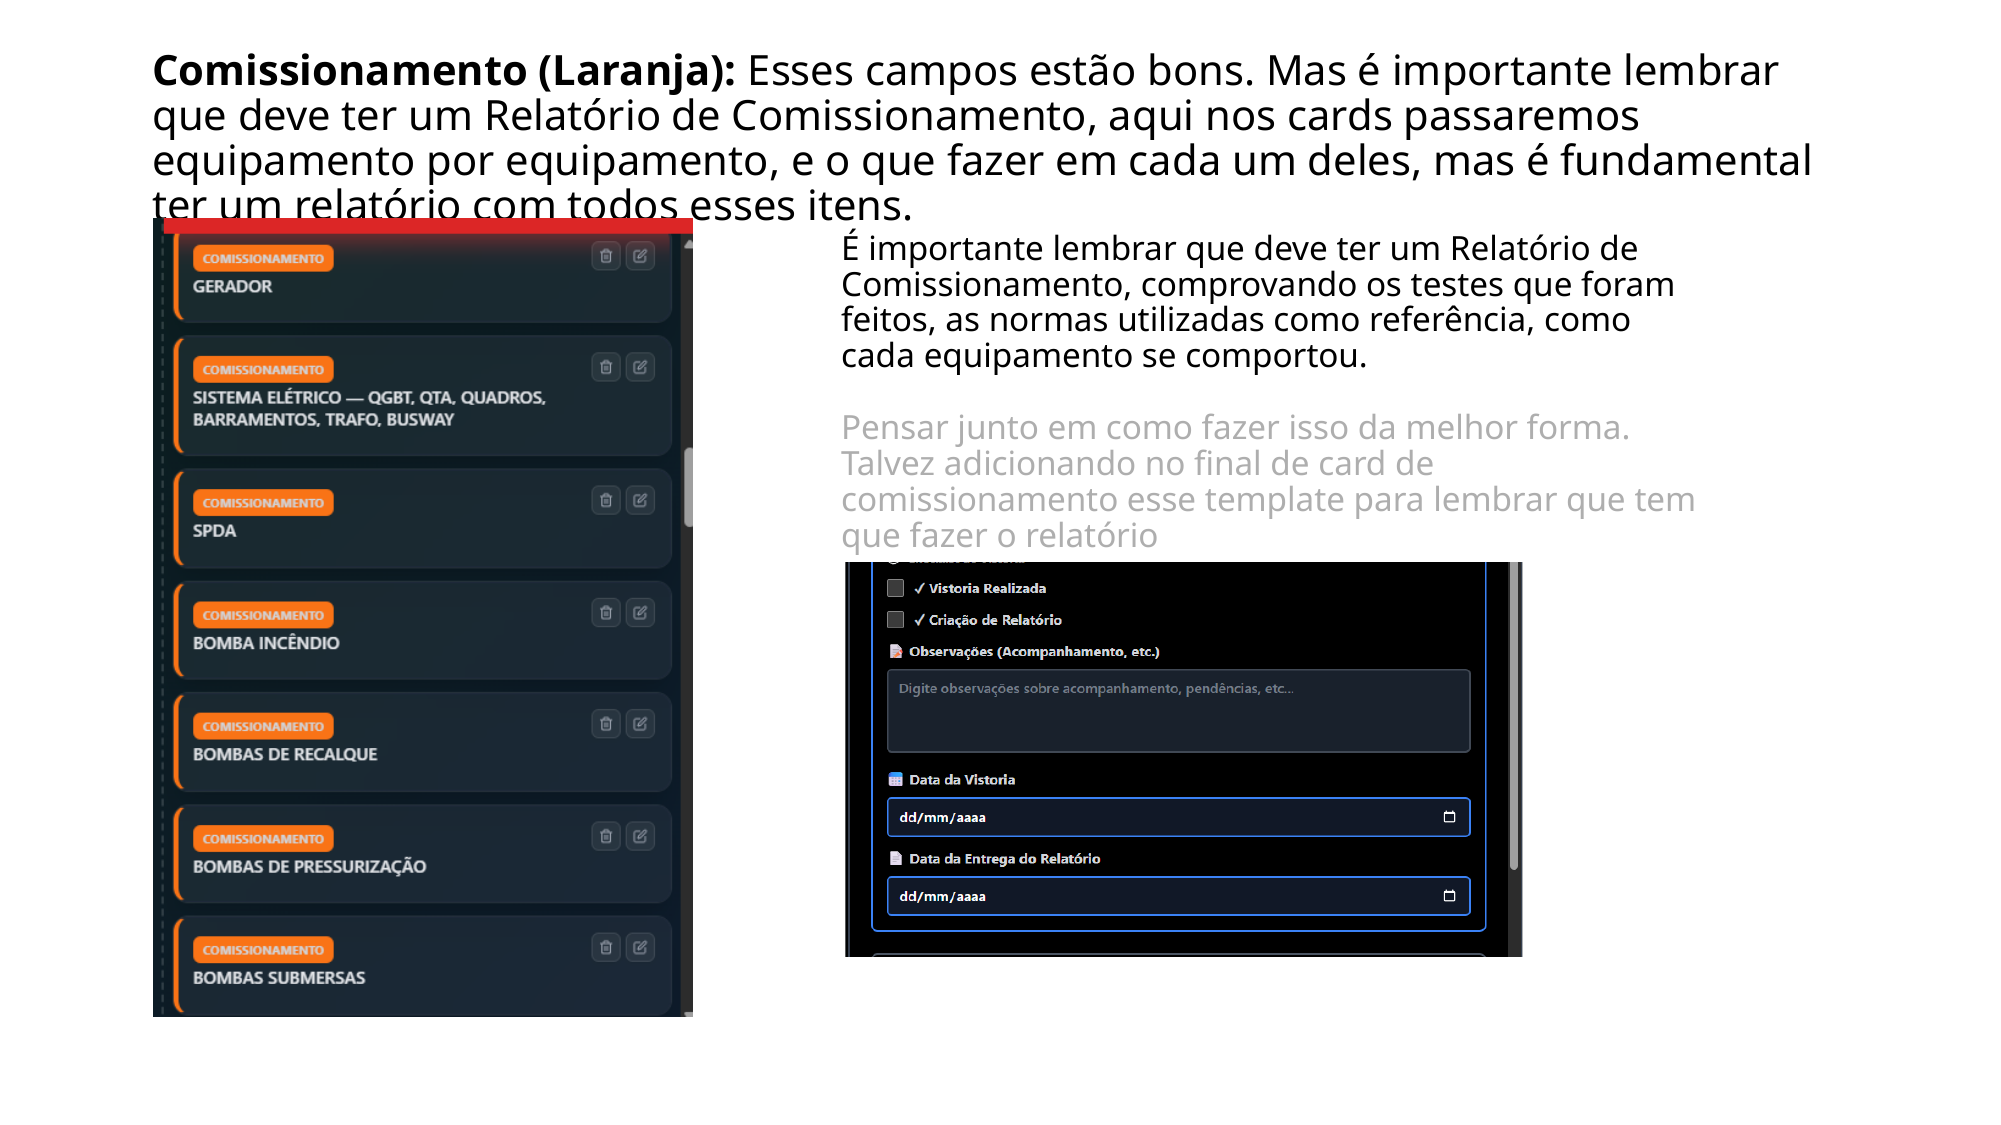

# Comissionamento (Laranja): Esses campos estão bons. Mas é importante lembrar que deve ter um Relatório de Comissionamento, aqui nos cards passaremos equipamento por equipamento, e o que fazer em cada um deles, mas é fundamental ter um relatório com todos esses itens.
É importante lembrar que deve ter um Relatório de Comissionamento, comprovando os testes que foram feitos, as normas utilizadas como referência, como cada equipamento se comportou.
Pensar junto em como fazer isso da melhor forma. Talvez adicionando no final de card de comissionamento esse template para lembrar que tem que fazer o relatório